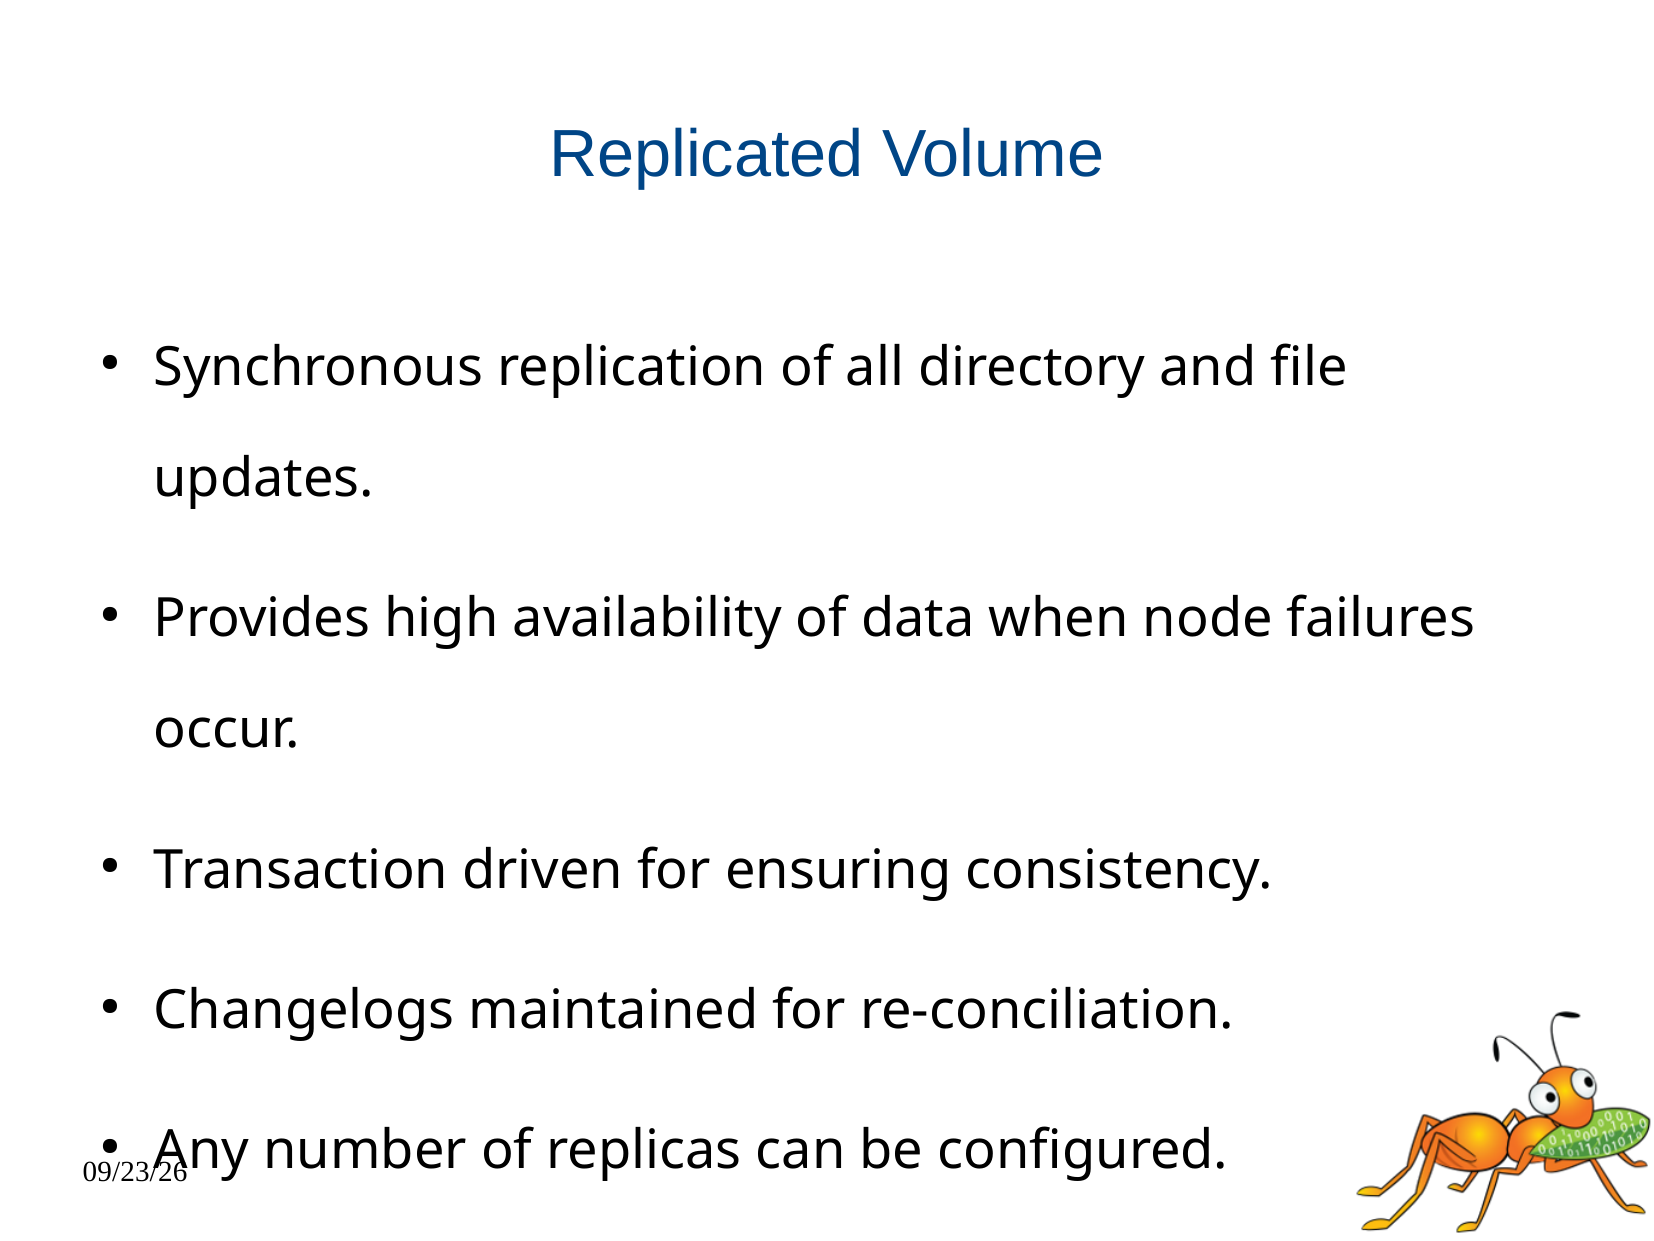

# Replicated Volume
Synchronous replication of all directory and file updates.
Provides high availability of data when node failures occur.
Transaction driven for ensuring consistency.
Changelogs maintained for re-conciliation.
Any number of replicas can be configured.